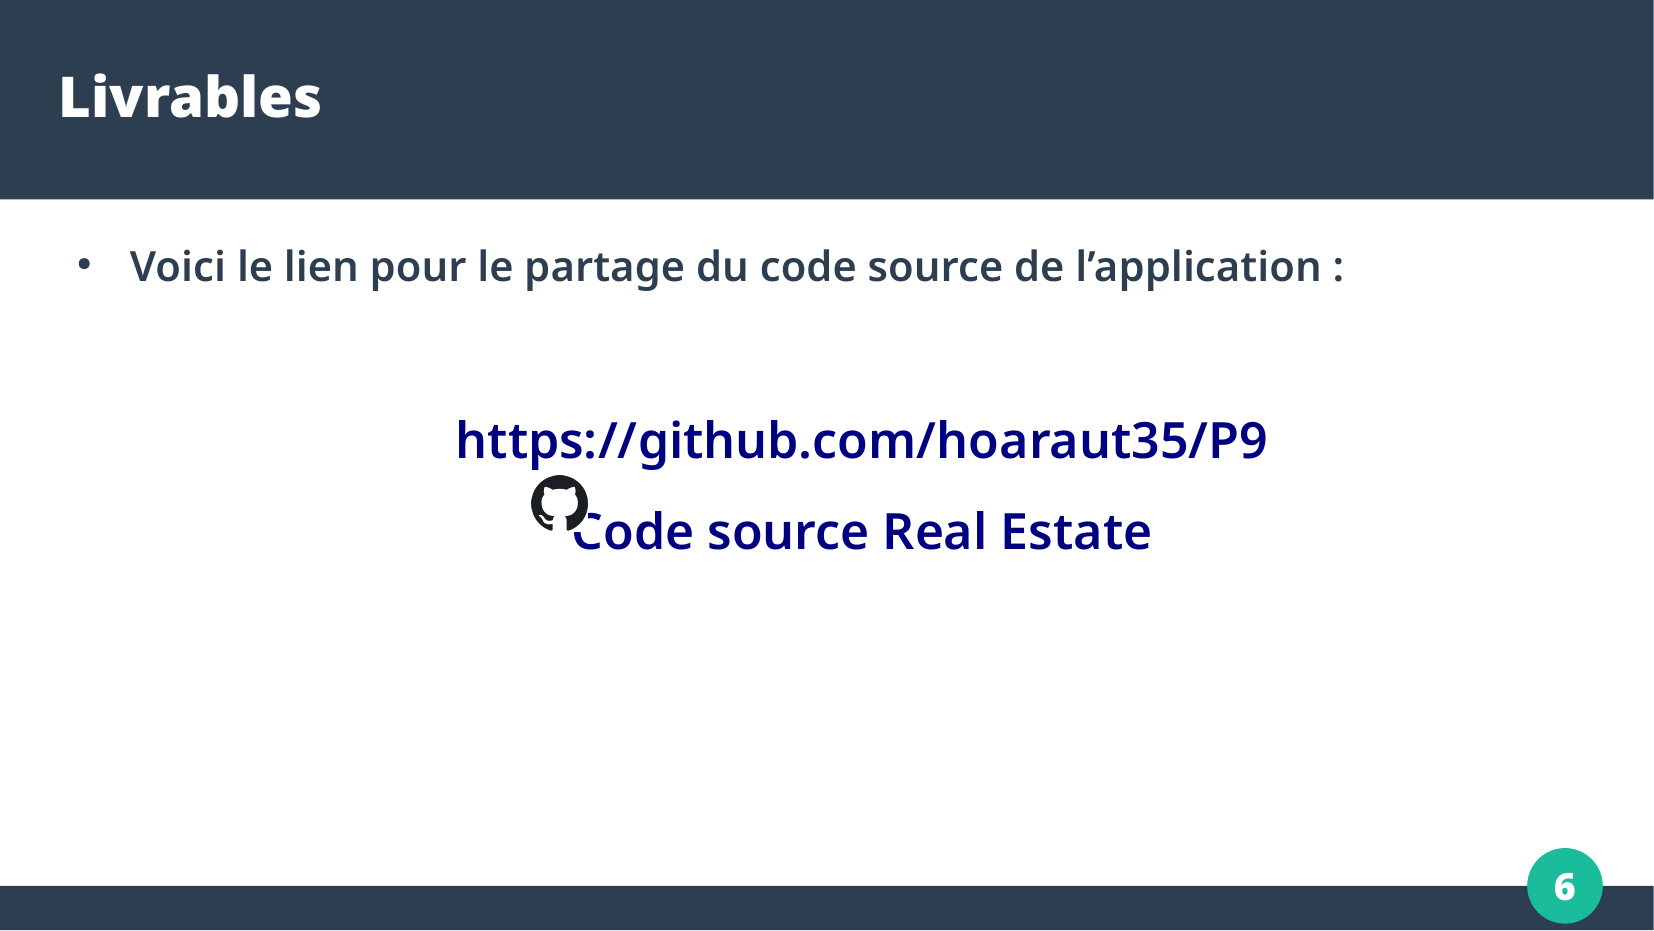

# Livrables
Voici le lien pour le partage du code source de l’application :
https://github.com/hoaraut35/P9
Code source Real Estate